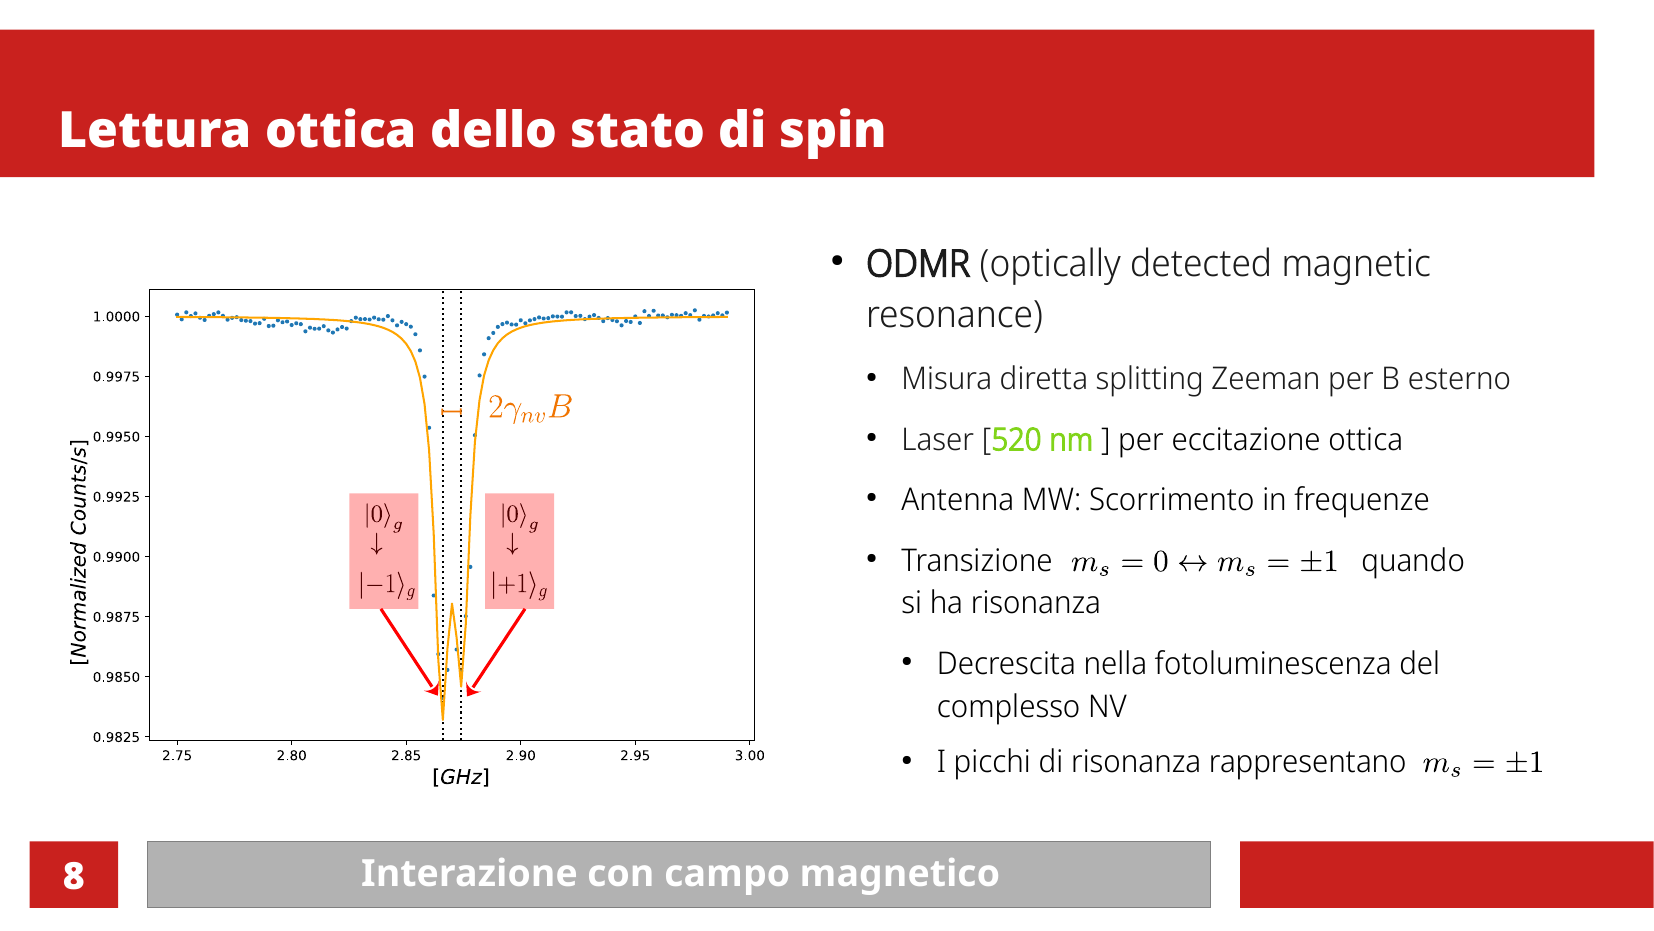

# Lettura ottica dello stato di spin
ODMR (optically detected magnetic resonance)
Misura diretta splitting Zeeman per B esterno
Laser [520 nm ] per eccitazione ottica
Antenna MW: Scorrimento in frequenze
Transizione quando si ha risonanza
Decrescita nella fotoluminescenza del complesso NV
I picchi di risonanza rappresentano
Interazione con campo magnetico
8